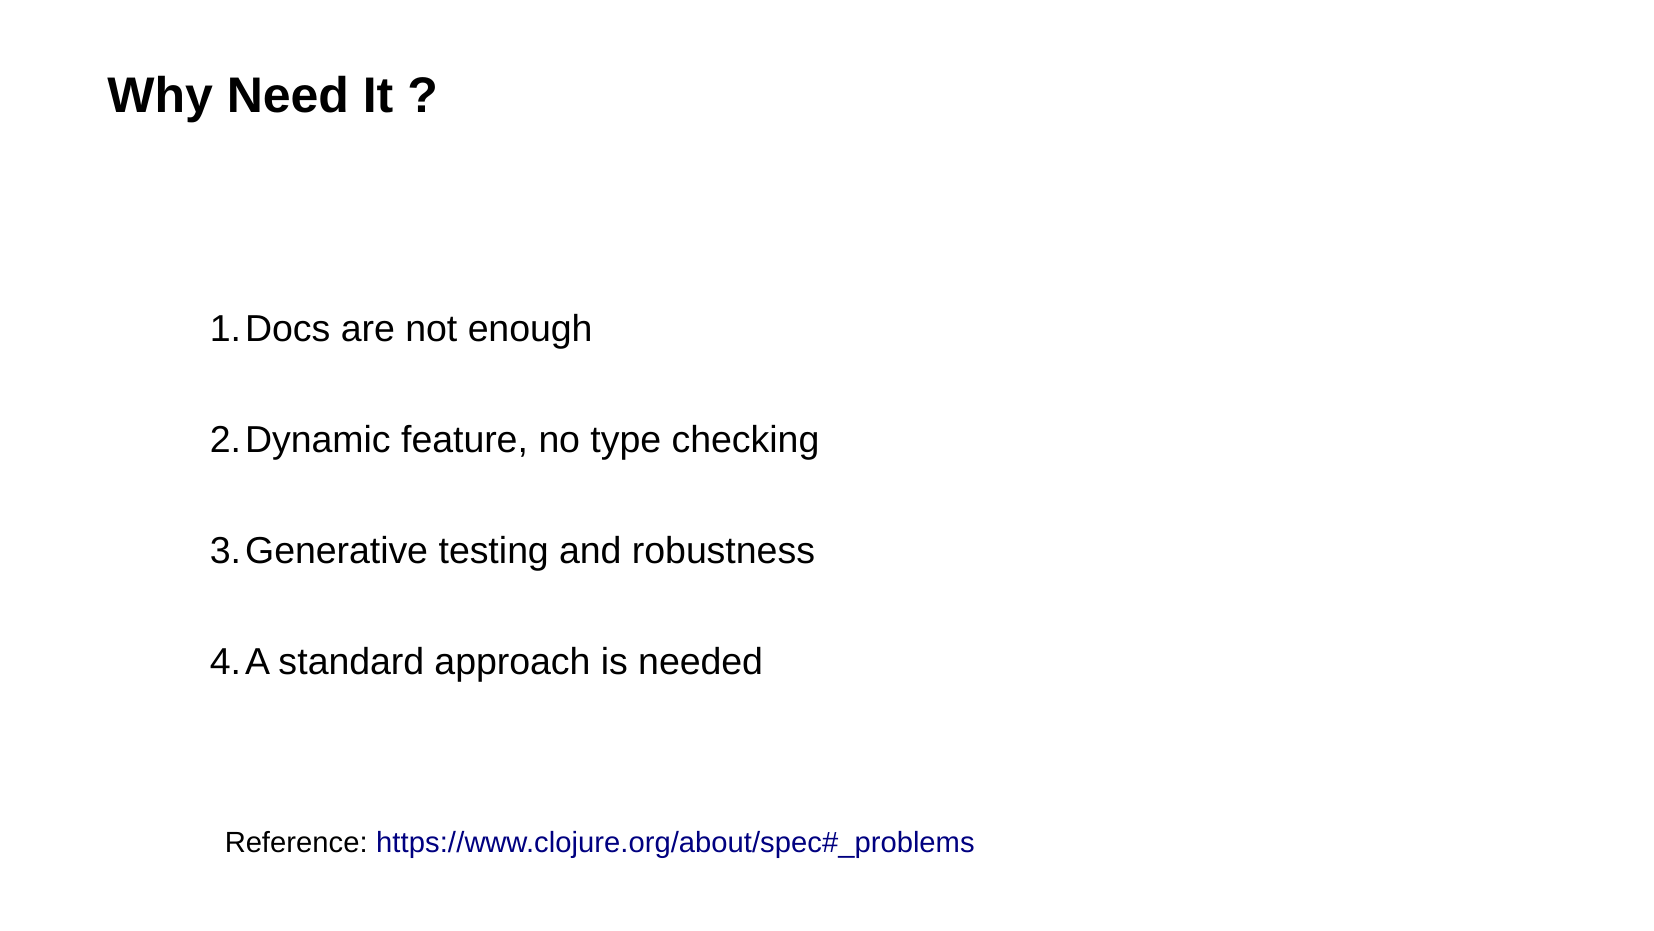

Why Need It ?
Docs are not enough
Dynamic feature, no type checking
Generative testing and robustness
A standard approach is needed
Reference: https://www.clojure.org/about/spec#_problems